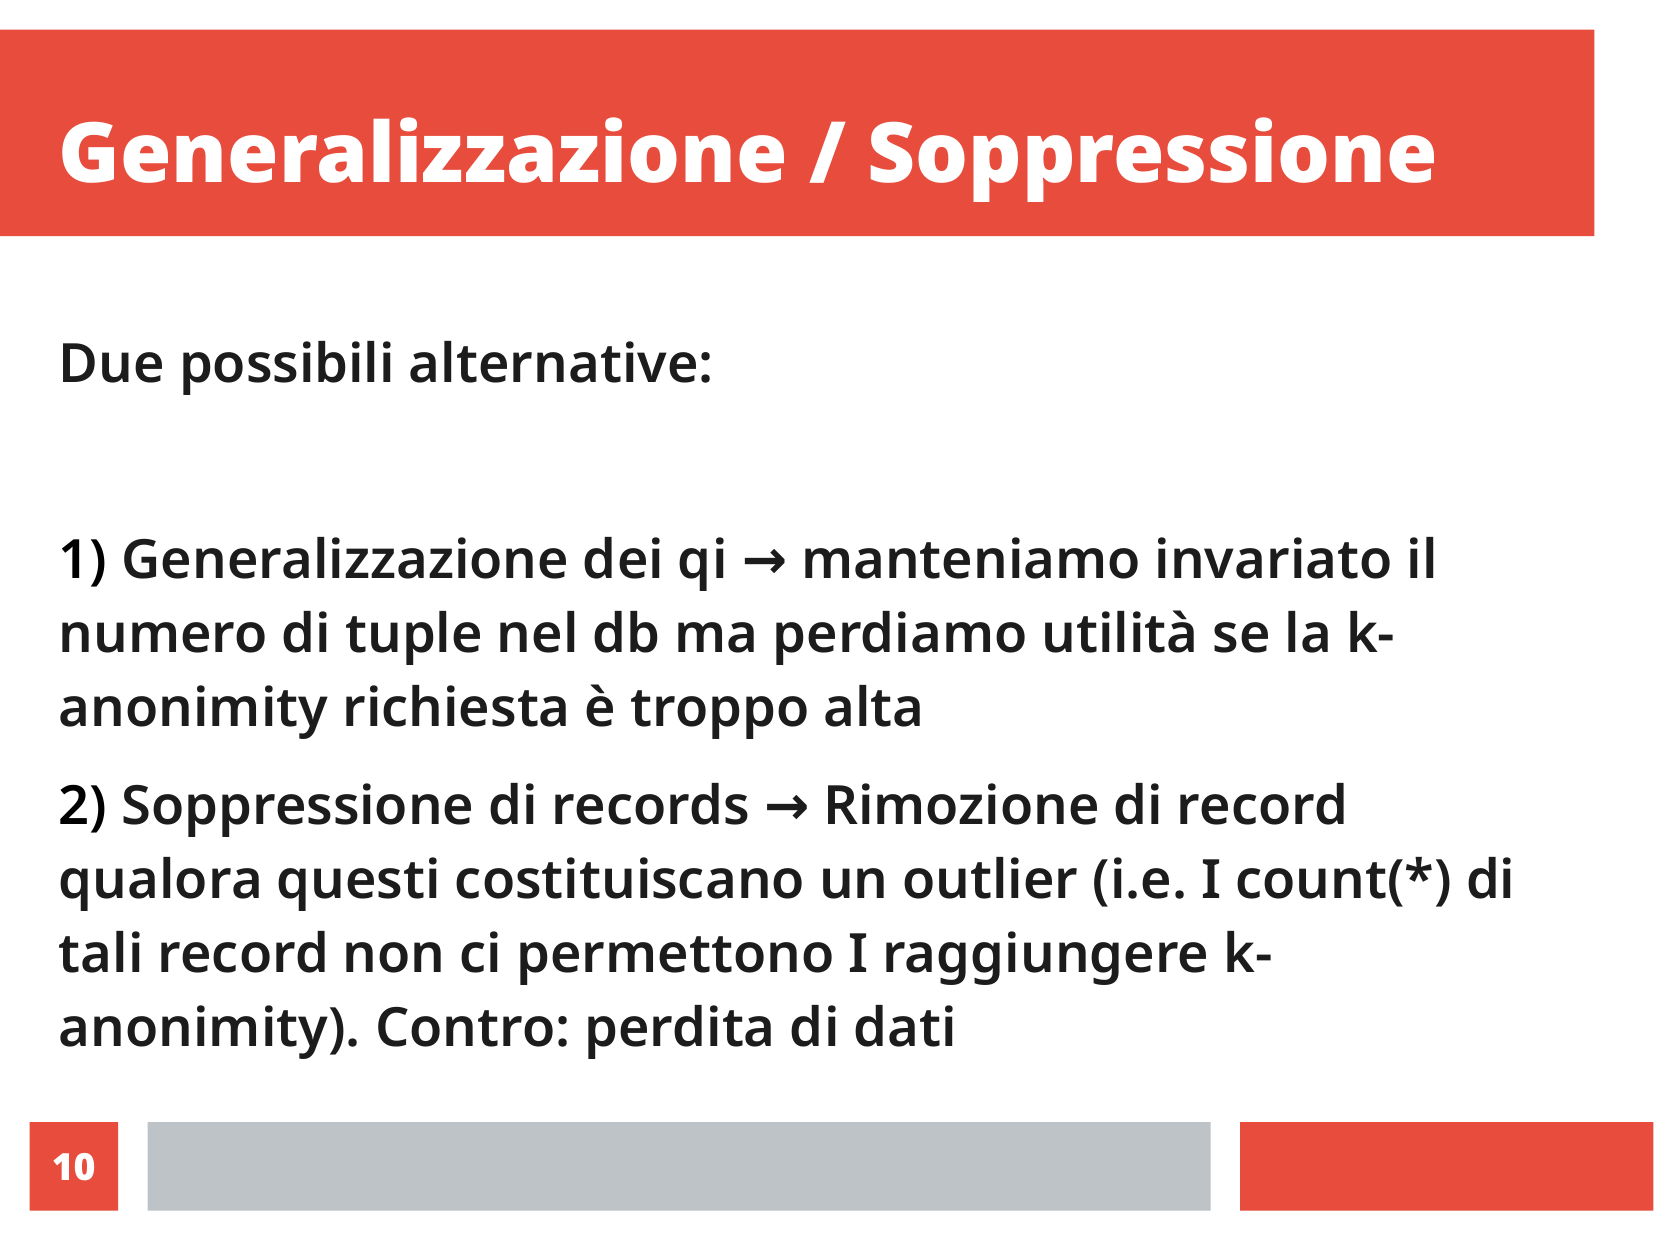

# Generalizzazione / Soppressione
Due possibili alternative:
 Generalizzazione dei qi → manteniamo invariato il numero di tuple nel db ma perdiamo utilità se la k-anonimity richiesta è troppo alta
 Soppressione di records → Rimozione di record qualora questi costituiscano un outlier (i.e. I count(*) di tali record non ci permettono I raggiungere k-anonimity). Contro: perdita di dati
10